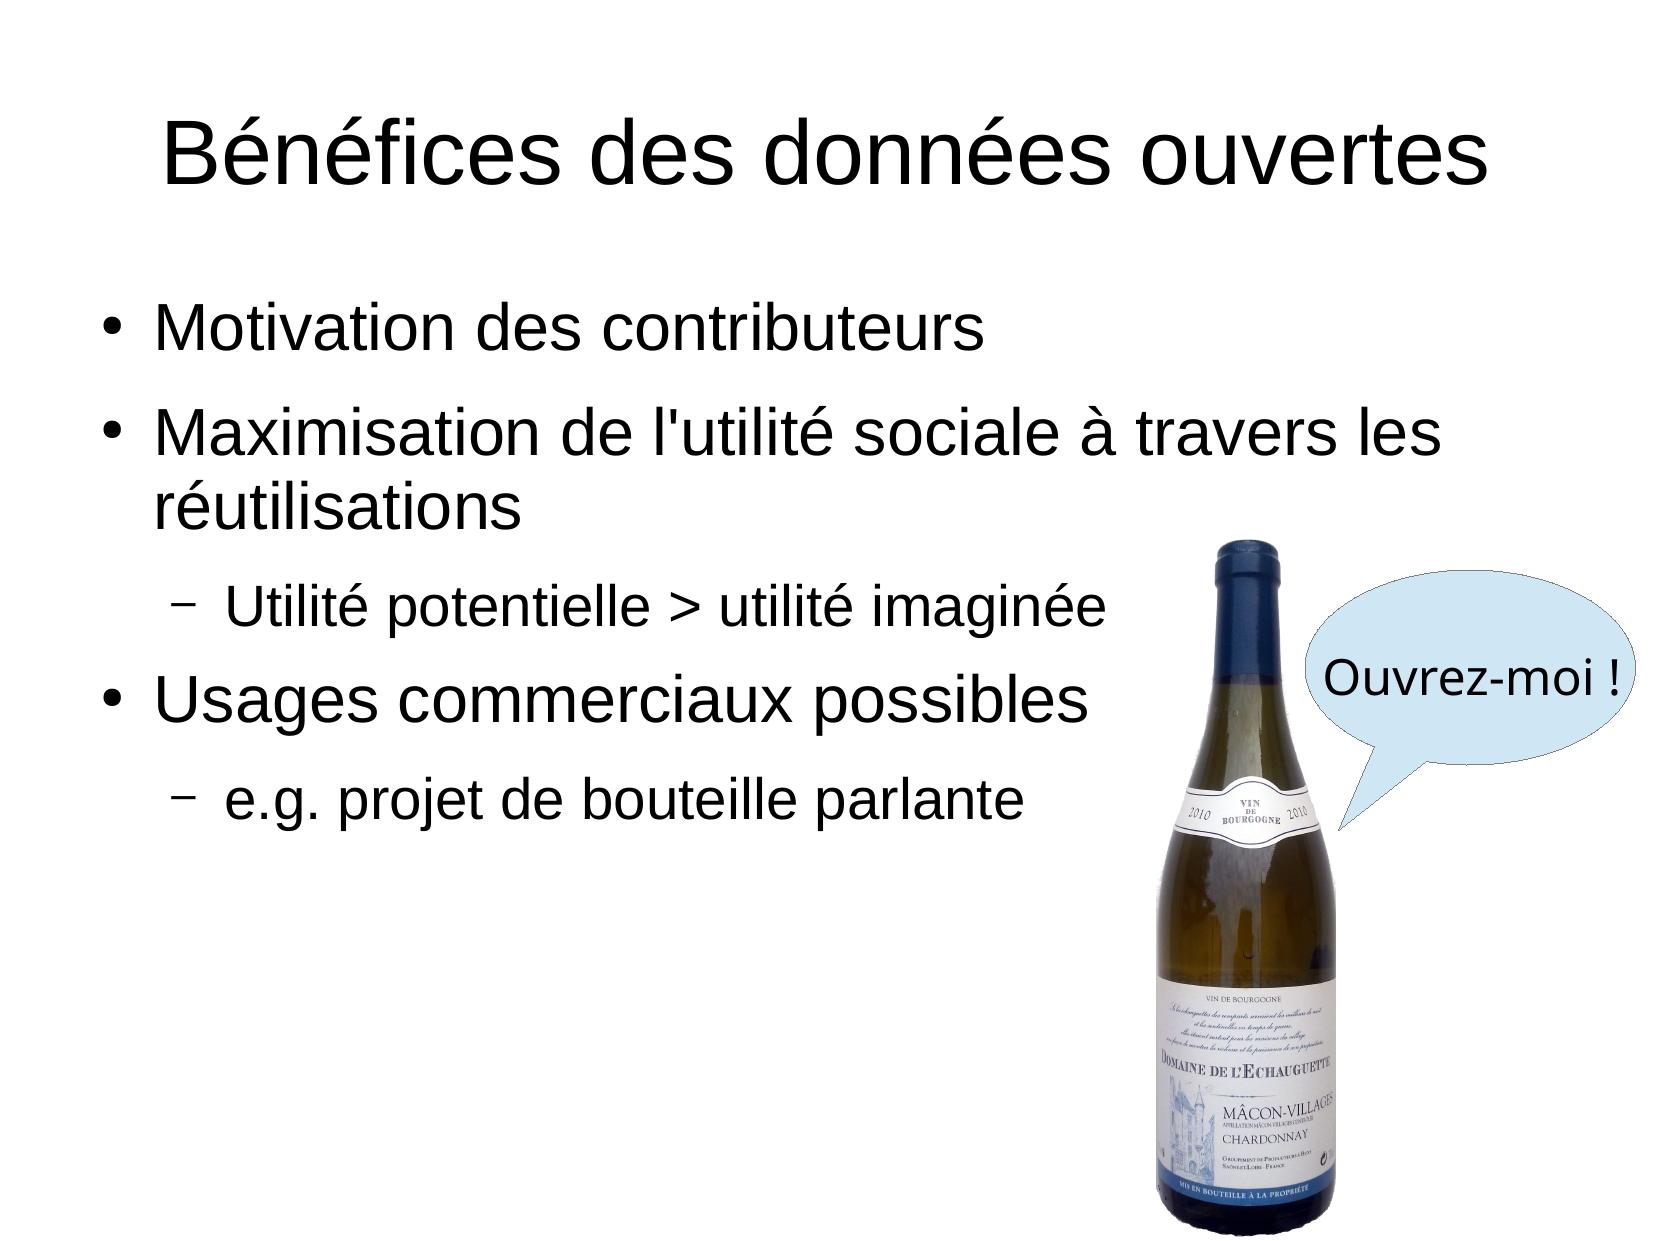

# Bénéfices des données ouvertes
Motivation des contributeurs
Maximisation de l'utilité sociale à travers les réutilisations
Utilité potentielle > utilité imaginée
Usages commerciaux possibles
e.g. projet de bouteille parlante
Ouvrez-moi !